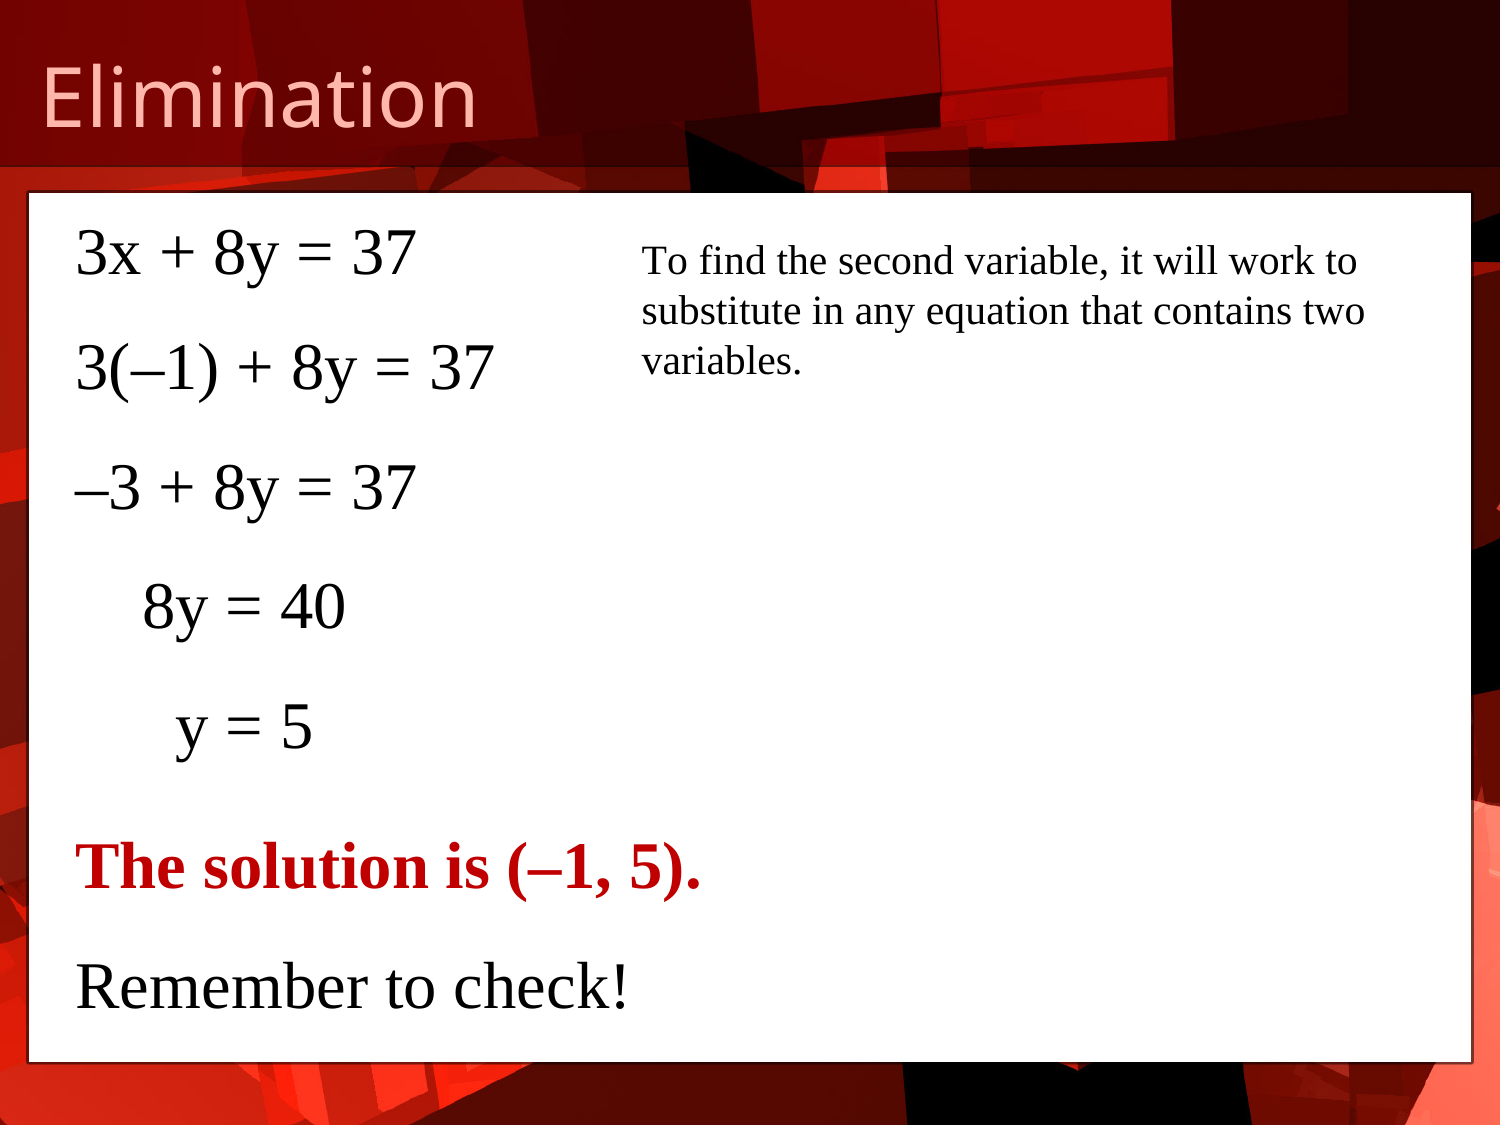

# Elimination
3x + 8y = 37
3(–1) + 8y = 37
–3 + 8y = 37
 8y = 40
 y = 5
The solution is (–1, 5).
Remember to check!
To find the second variable, it will work to
substitute in any equation that contains two
variables.